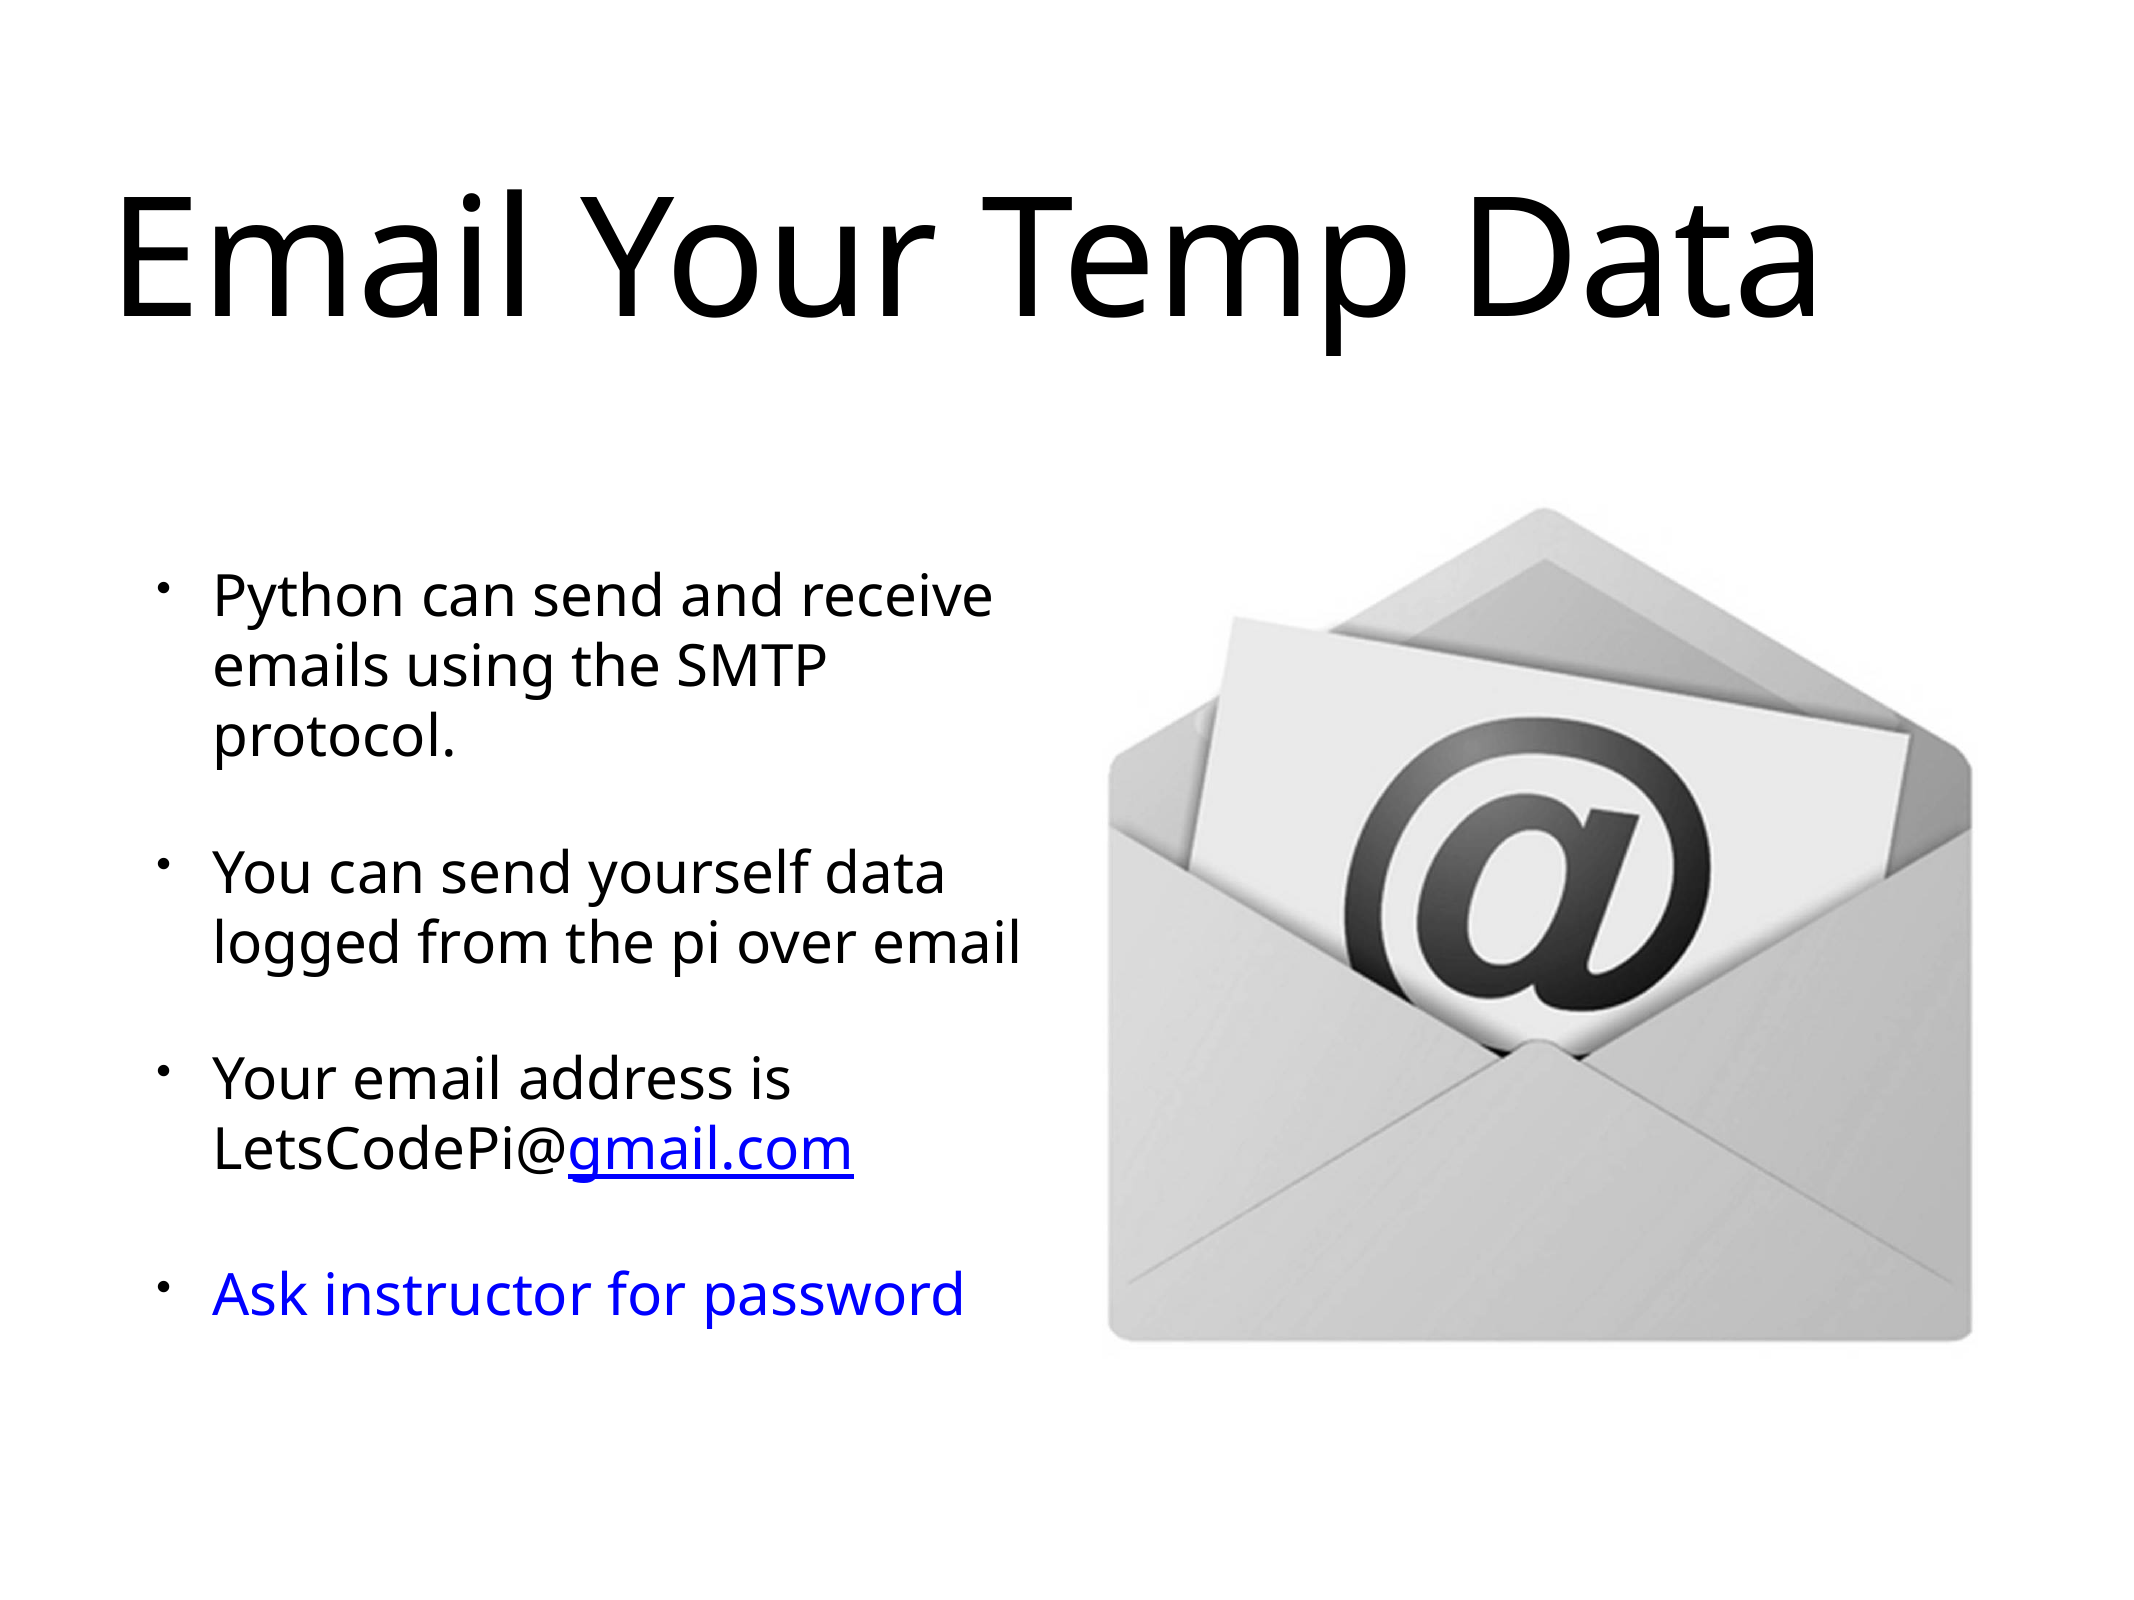

# Email Your Temp Data
Python can send and receive emails using the SMTP protocol.
You can send yourself data logged from the pi over email
Your email address is LetsCodePi@gmail.com
Ask instructor for password